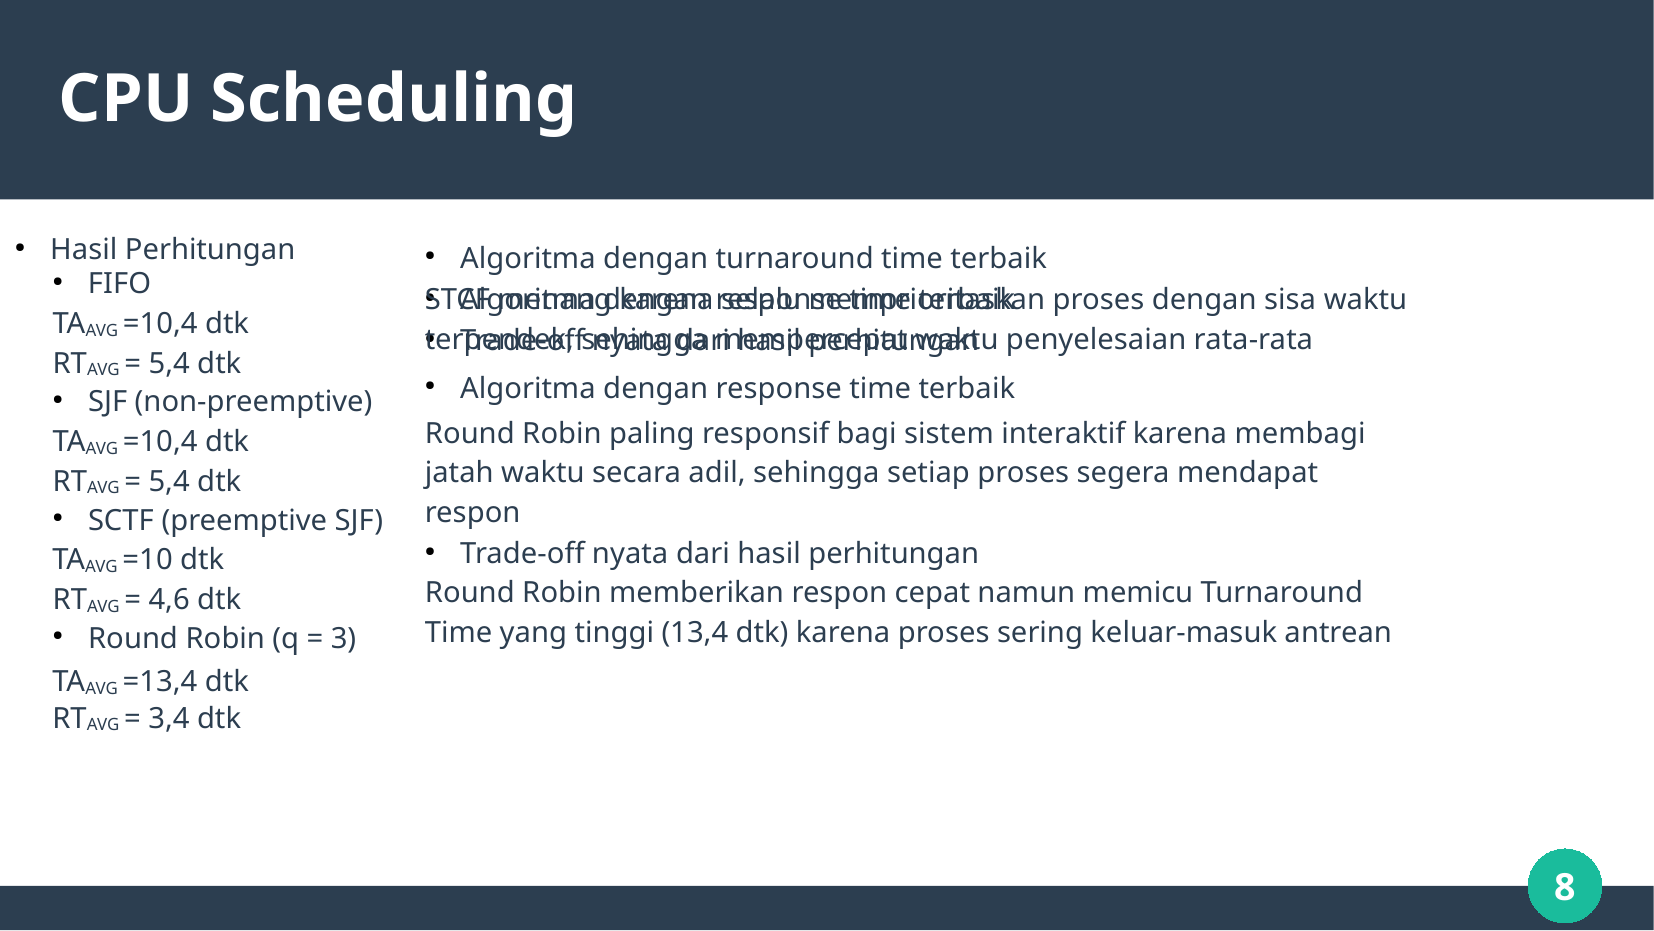

# CPU Scheduling
Hasil Perhitungan
Algoritma dengan turnaround time terbaik
FIFO
TAAVG =10,4 dtk
RTAVG = 5,4 dtk
Algoritma dengan response time terbaik
STCF menang karena selalu memprioritaskan proses dengan sisa waktu terpendek, sehingga mempercepat waktu penyelesaian rata-rata
Trade-off nyata dari hasil perhitungan
Algoritma dengan response time terbaik
SJF (non-preemptive)
TAAVG =10,4 dtk
RTAVG = 5,4 dtk
Round Robin paling responsif bagi sistem interaktif karena membagi jatah waktu secara adil, sehingga setiap proses segera mendapat respon
SCTF (preemptive SJF)
RTAVG = 4,6 dtk
Trade-off nyata dari hasil perhitungan
TAAVG =10 dtk
Round Robin memberikan respon cepat namun memicu Turnaround Time yang tinggi (13,4 dtk) karena proses sering keluar-masuk antrean
Round Robin (q = 3)
TAAVG =13,4 dtk
RTAVG = 3,4 dtk
8